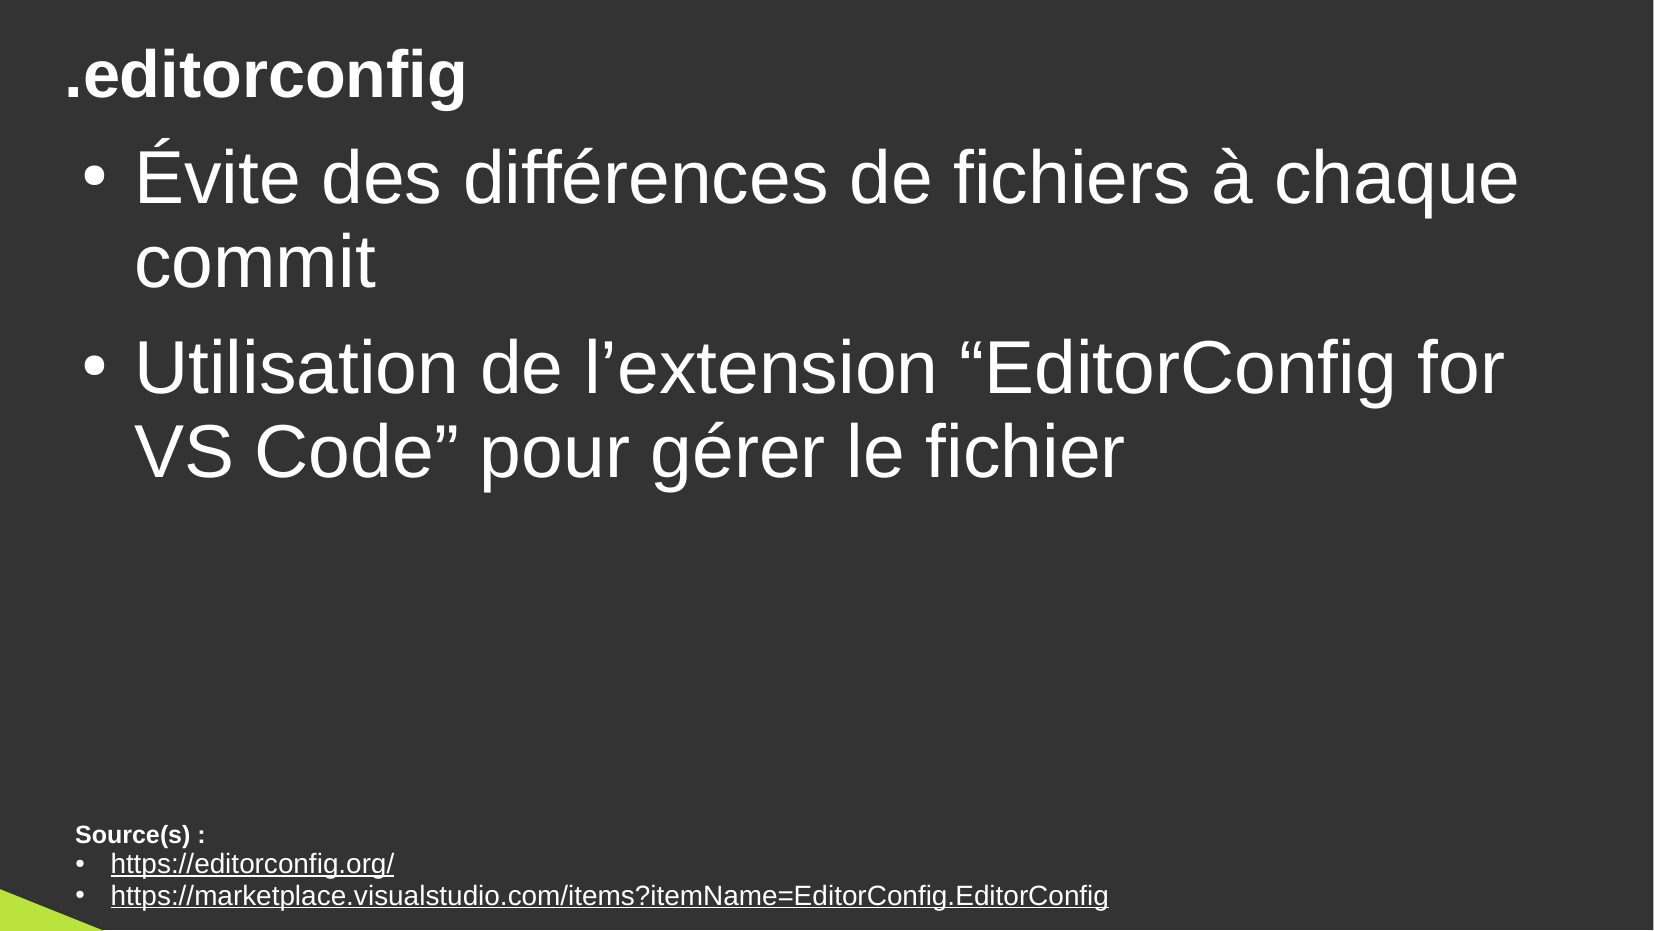

# .editorconfig
Évite des différences de fichiers à chaque commit
Utilisation de l’extension “EditorConfig for VS Code” pour gérer le fichier
Source(s) :
https://editorconfig.org/
https://marketplace.visualstudio.com/items?itemName=EditorConfig.EditorConfig